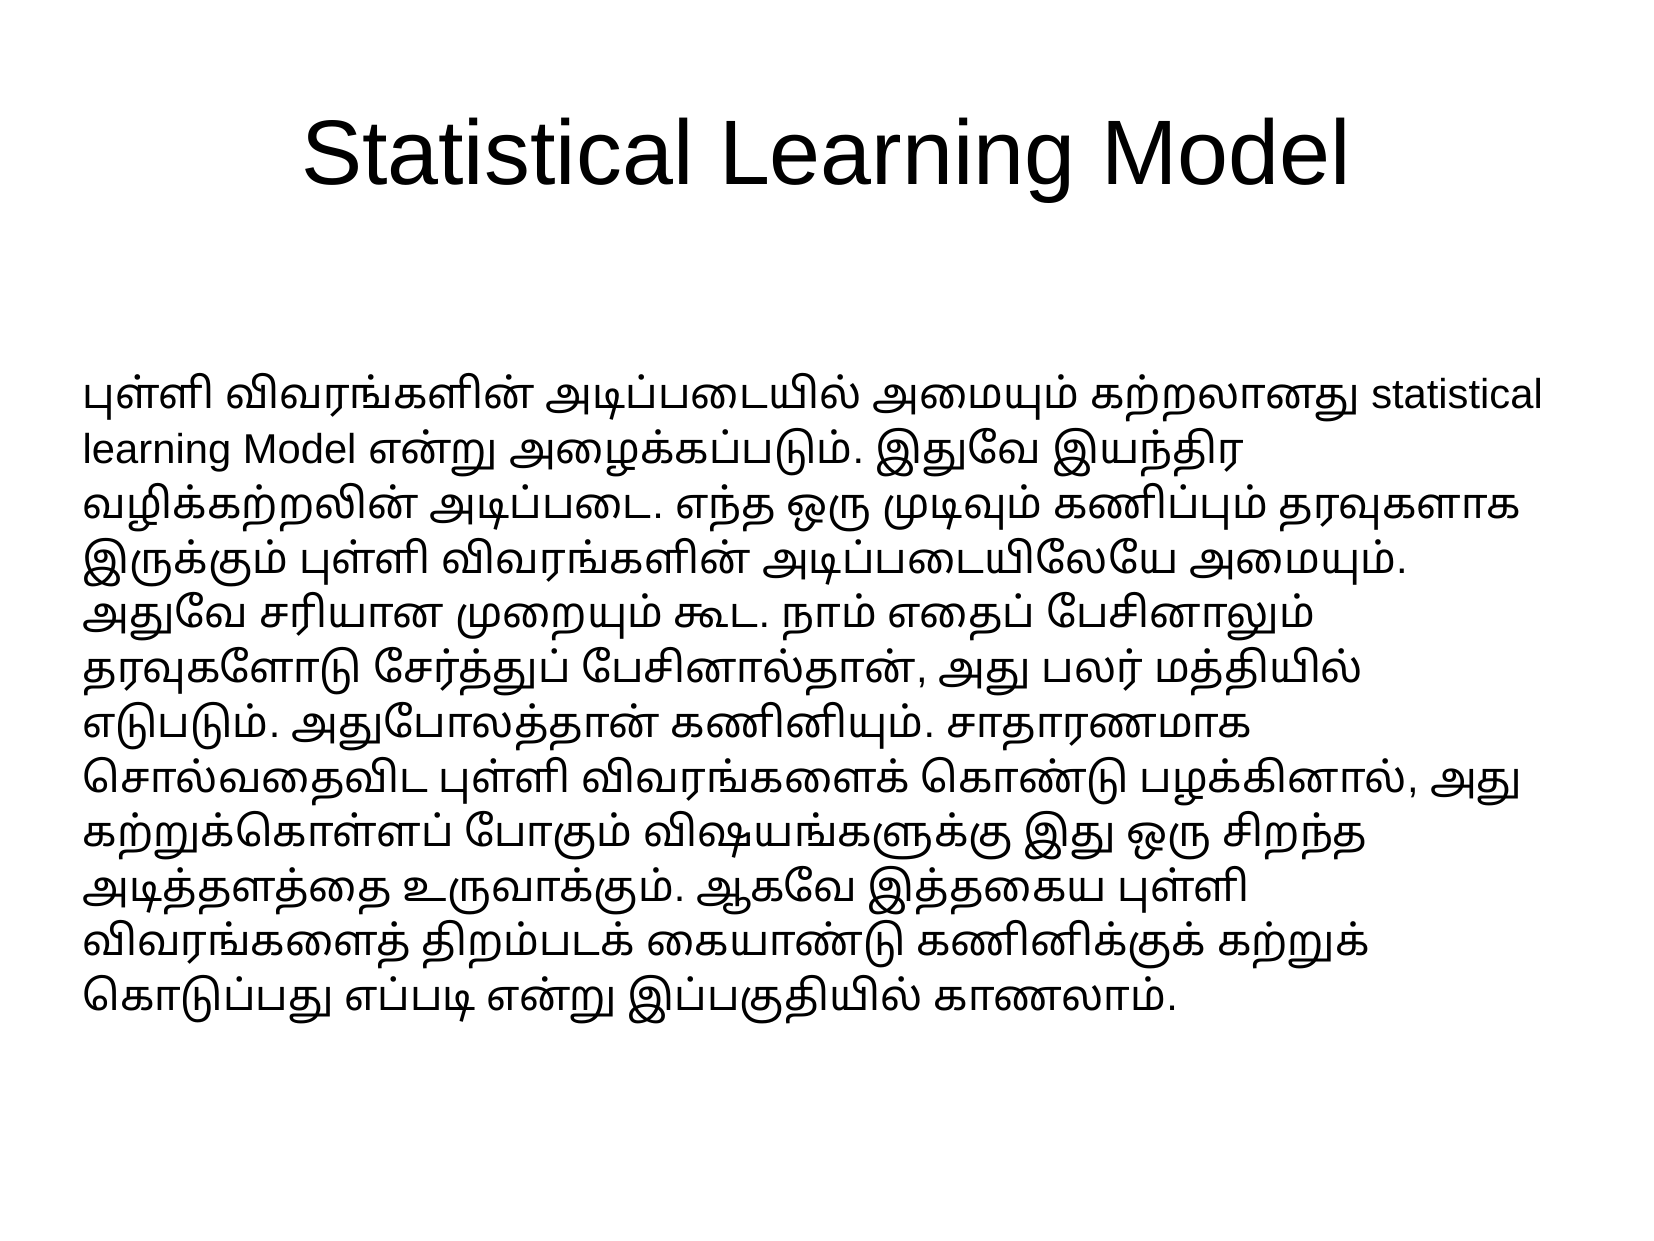

# Statistical Learning Model
புள்ளி விவரங்களின் அடிப்படையில் அமையும் கற்றலானது statistical learning Model என்று அழைக்கப்படும். இதுவே இயந்திர வழிக்கற்றலின் அடிப்படை. எந்த ஒரு முடிவும் கணிப்பும் தரவுகளாக இருக்கும் புள்ளி விவரங்களின் அடிப்படையிலேயே அமையும். அதுவே சரியான முறையும் கூட. நாம் எதைப் பேசினாலும் தரவுகளோடு சேர்த்துப் பேசினால்தான், அது பலர் மத்தியில் எடுபடும். அதுபோலத்தான் கணினியும். சாதாரணமாக சொல்வதைவிட புள்ளி விவரங்களைக் கொண்டு பழக்கினால், அது கற்றுக்கொள்ளப் போகும் விஷயங்களுக்கு இது ஒரு சிறந்த அடித்தளத்தை உருவாக்கும். ஆகவே இத்தகைய புள்ளி விவரங்களைத் திறம்படக் கையாண்டு கணினிக்குக் கற்றுக் கொடுப்பது எப்படி என்று இப்பகுதியில் காணலாம்.